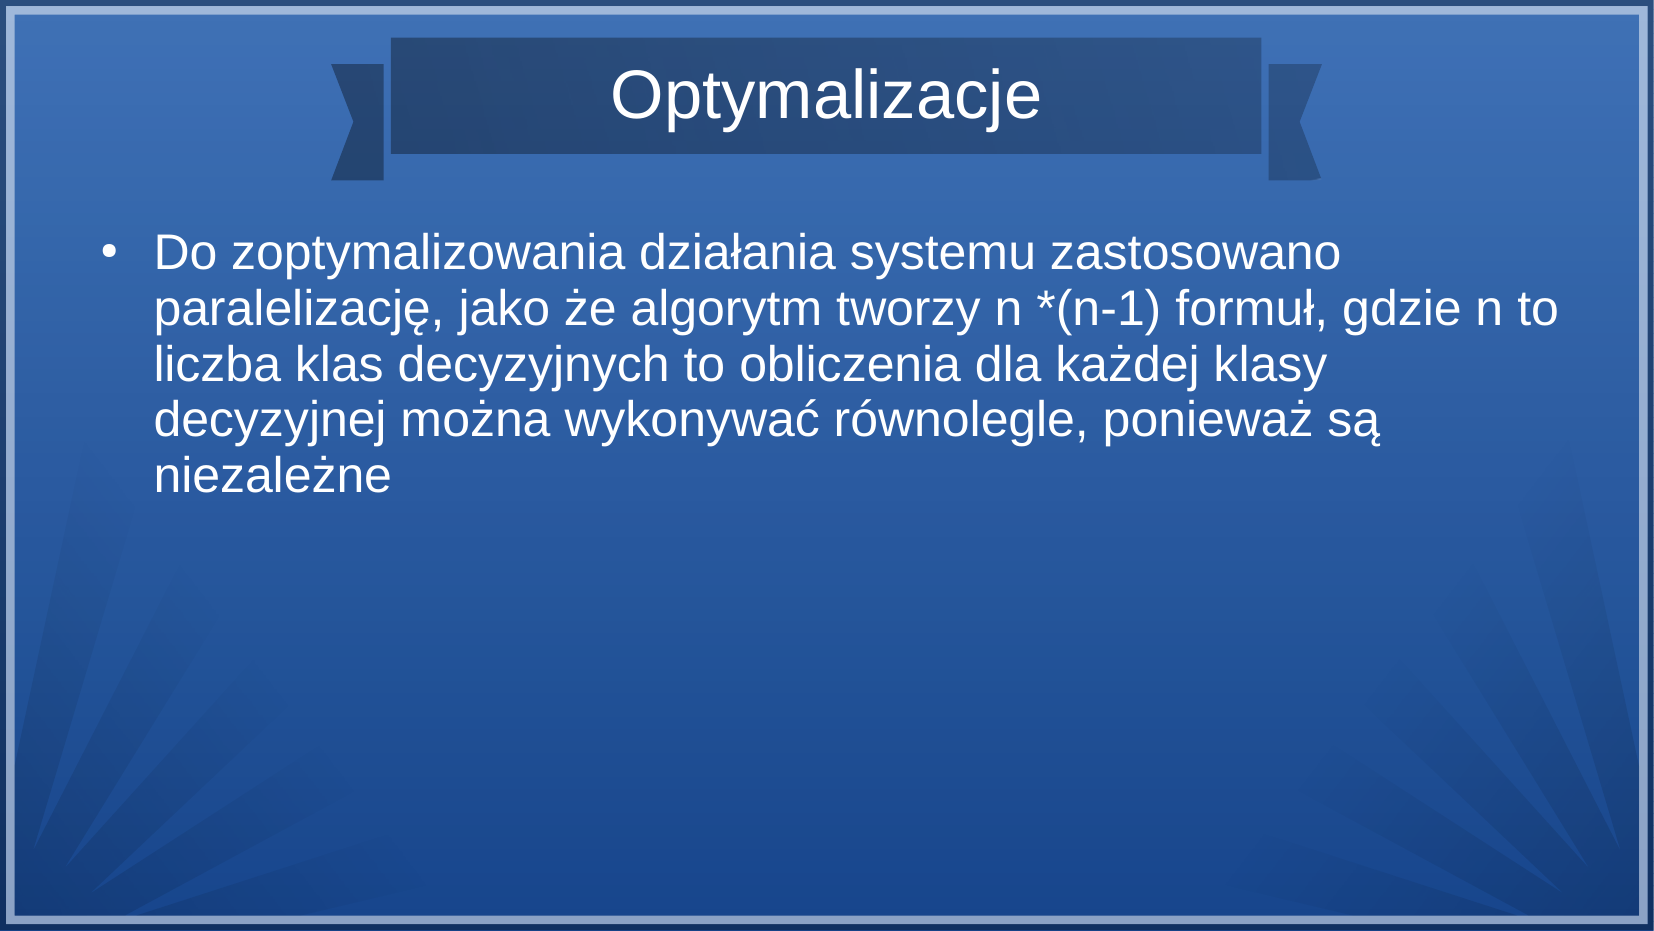

# Optymalizacje
Do zoptymalizowania działania systemu zastosowano paralelizację, jako że algorytm tworzy n *(n-1) formuł, gdzie n to liczba klas decyzyjnych to obliczenia dla każdej klasy decyzyjnej można wykonywać równolegle, ponieważ są niezależne